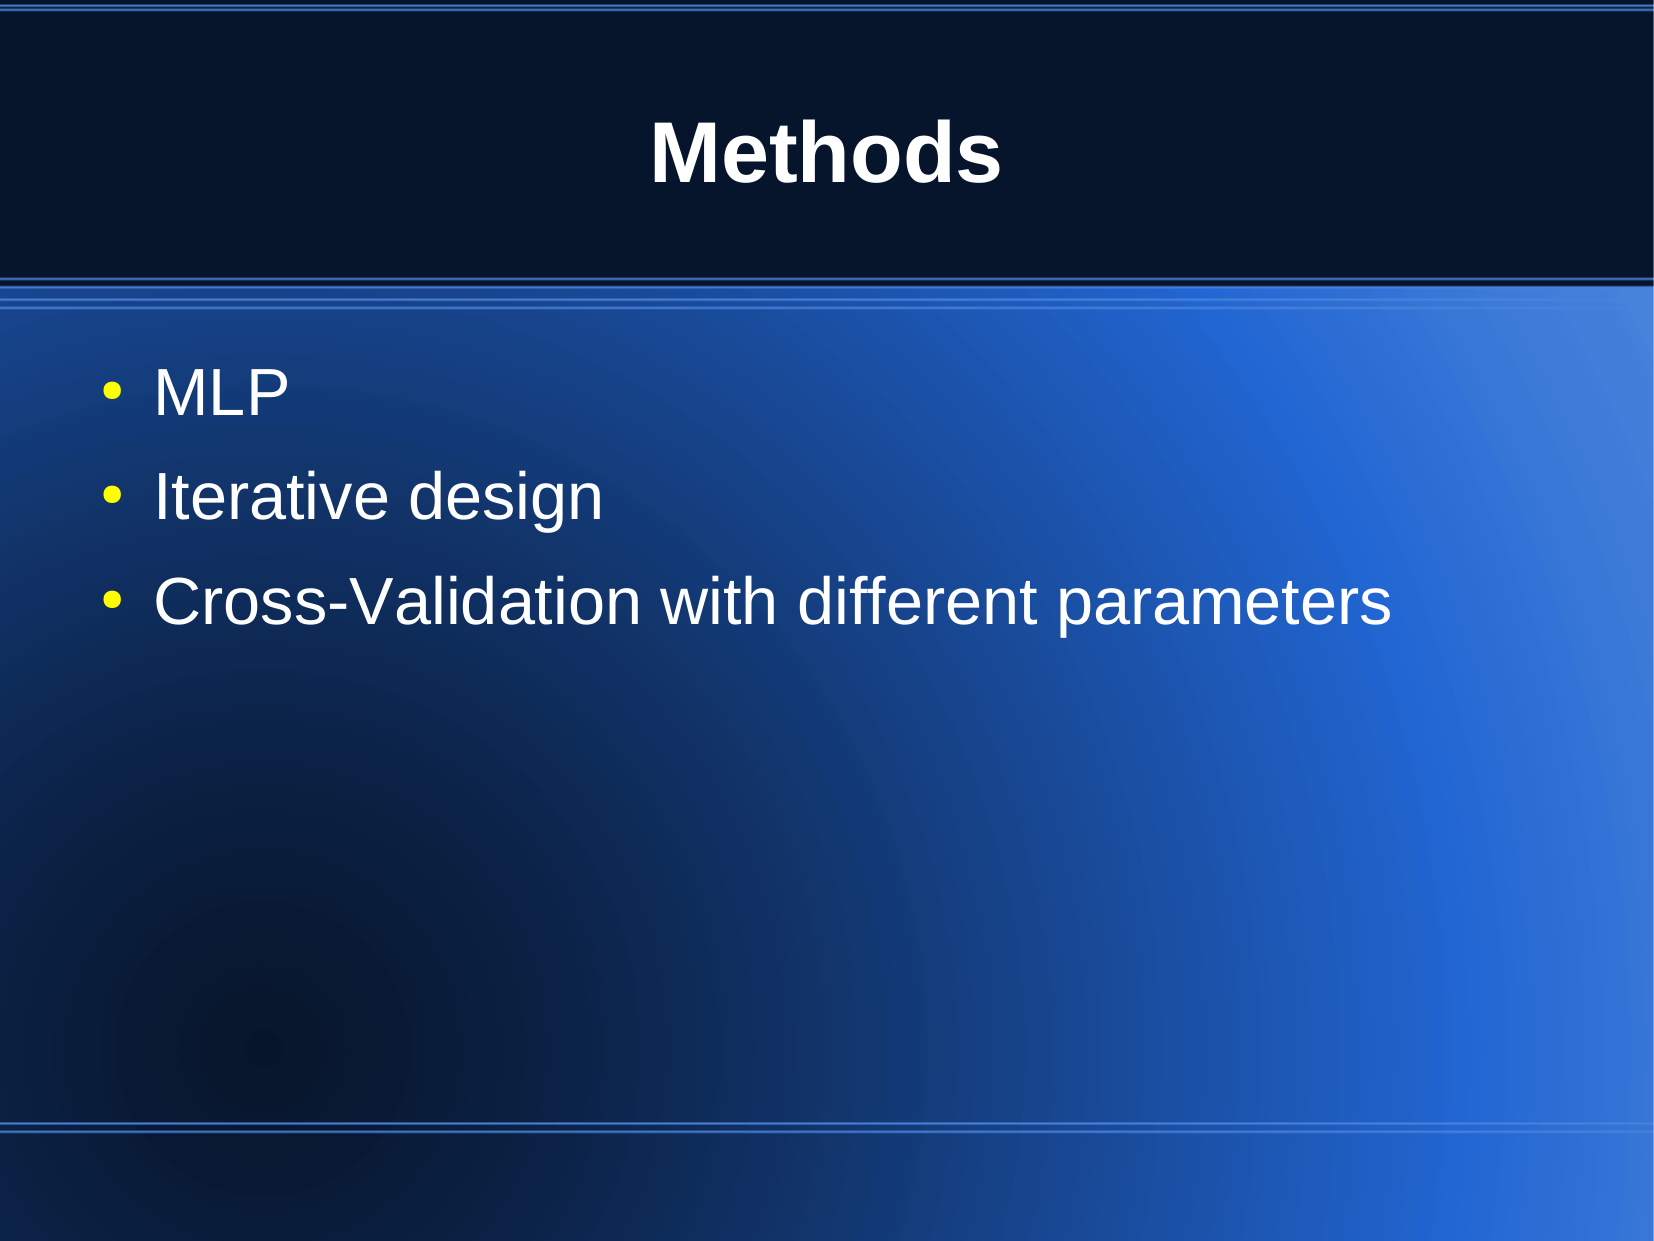

# Methods
MLP
Iterative design
Cross-Validation with different parameters